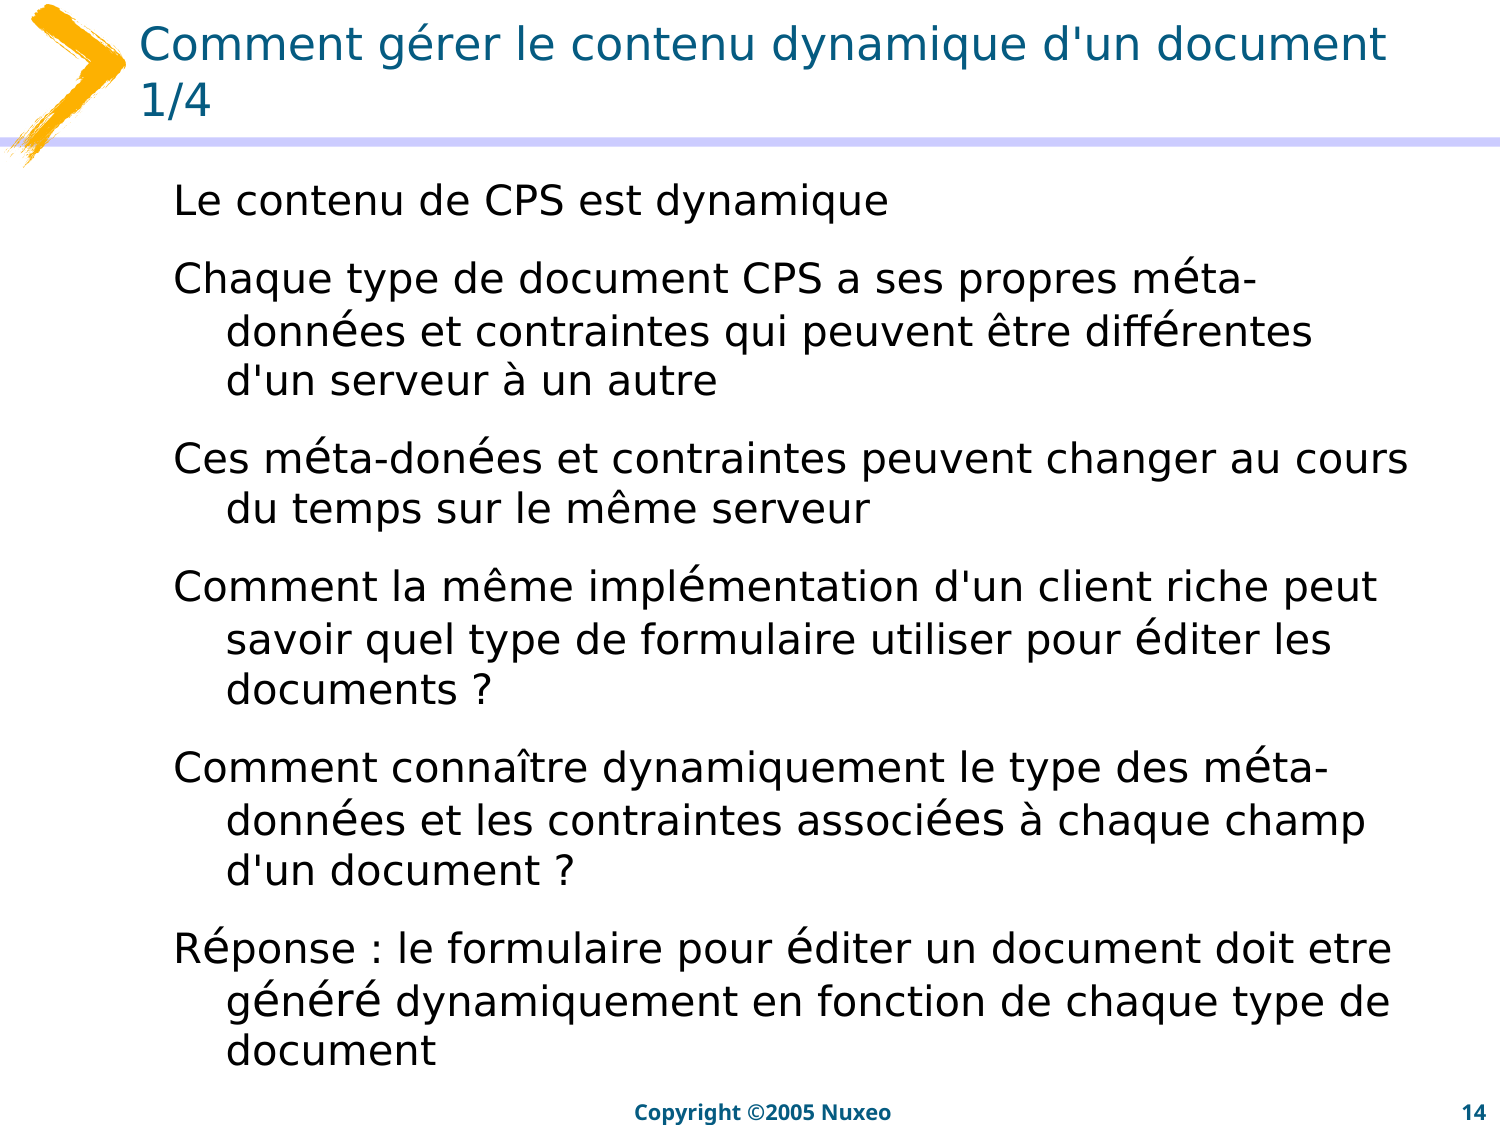

# Comment gérer le contenu dynamique d'un document 1/4
Le contenu de CPS est dynamique
Chaque type de document CPS a ses propres méta-données et contraintes qui peuvent être différentes d'un serveur à un autre
Ces méta-donées et contraintes peuvent changer au cours du temps sur le même serveur
Comment la même implémentation d'un client riche peut savoir quel type de formulaire utiliser pour éditer les documents ?
Comment connaître dynamiquement le type des méta-données et les contraintes associées à chaque champ d'un document ?
Réponse : le formulaire pour éditer un document doit etre généré dynamiquement en fonction de chaque type de document